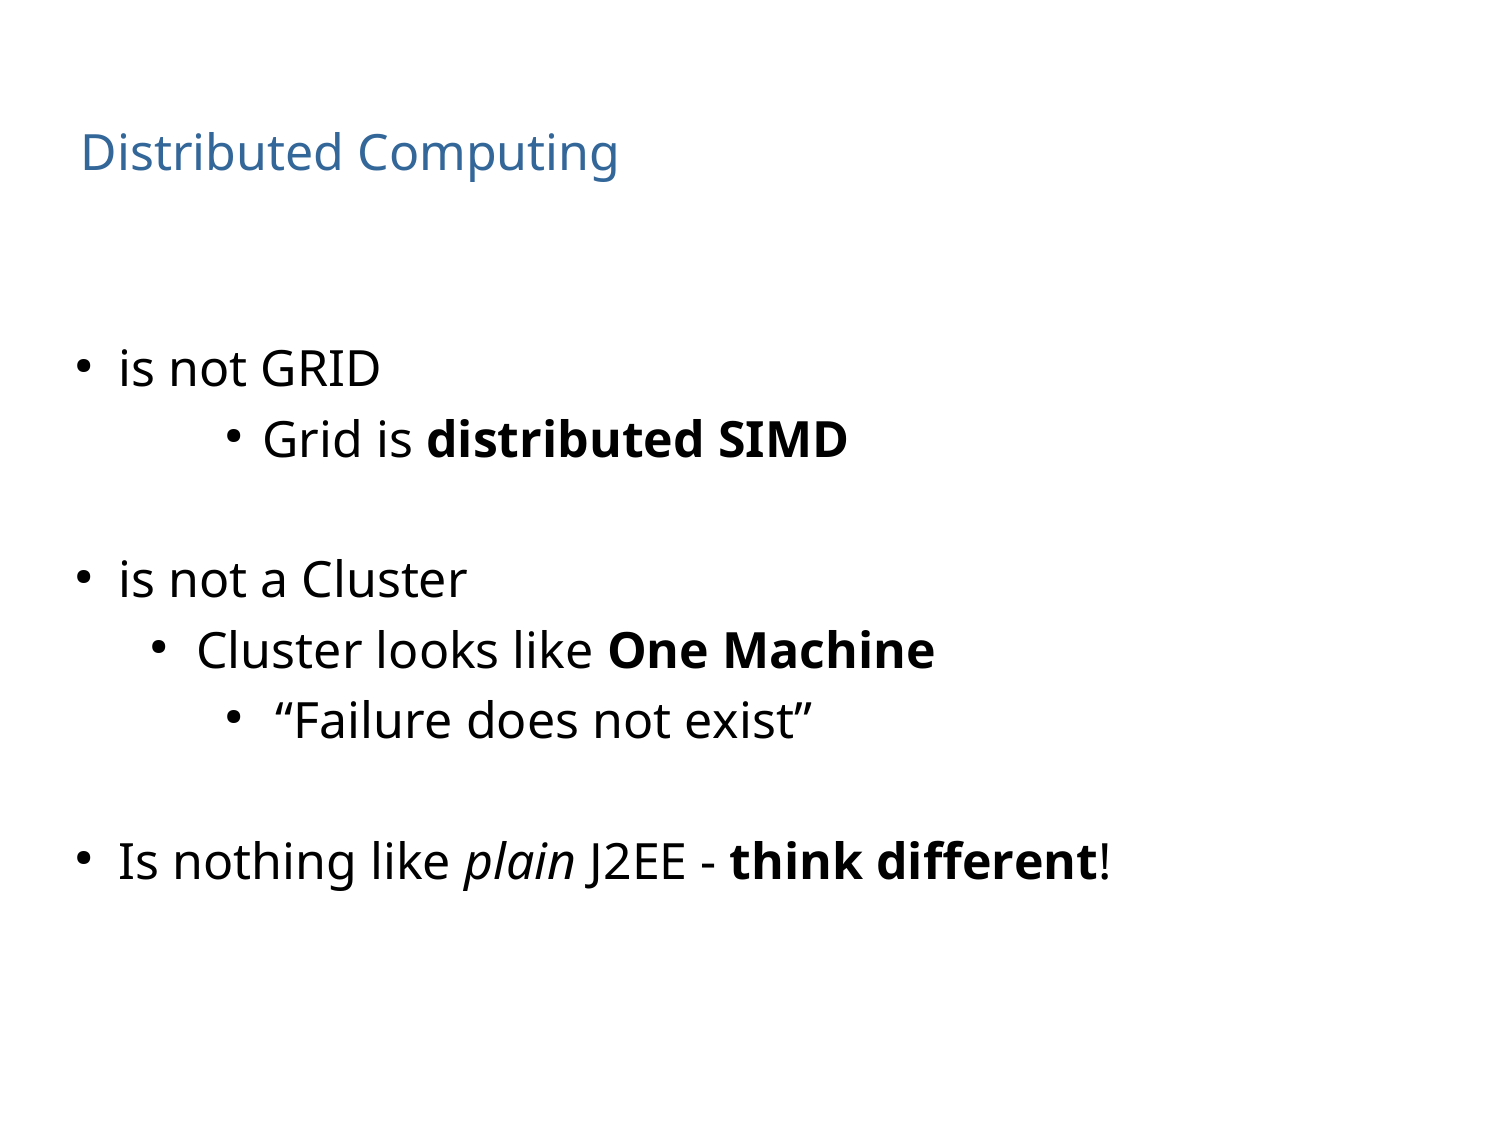

# Distributed Computing
 is not GRID
Grid is distributed SIMD
 is not a Cluster
Cluster looks like One Machine
 “Failure does not exist”
 Is nothing like plain J2EE - think different!